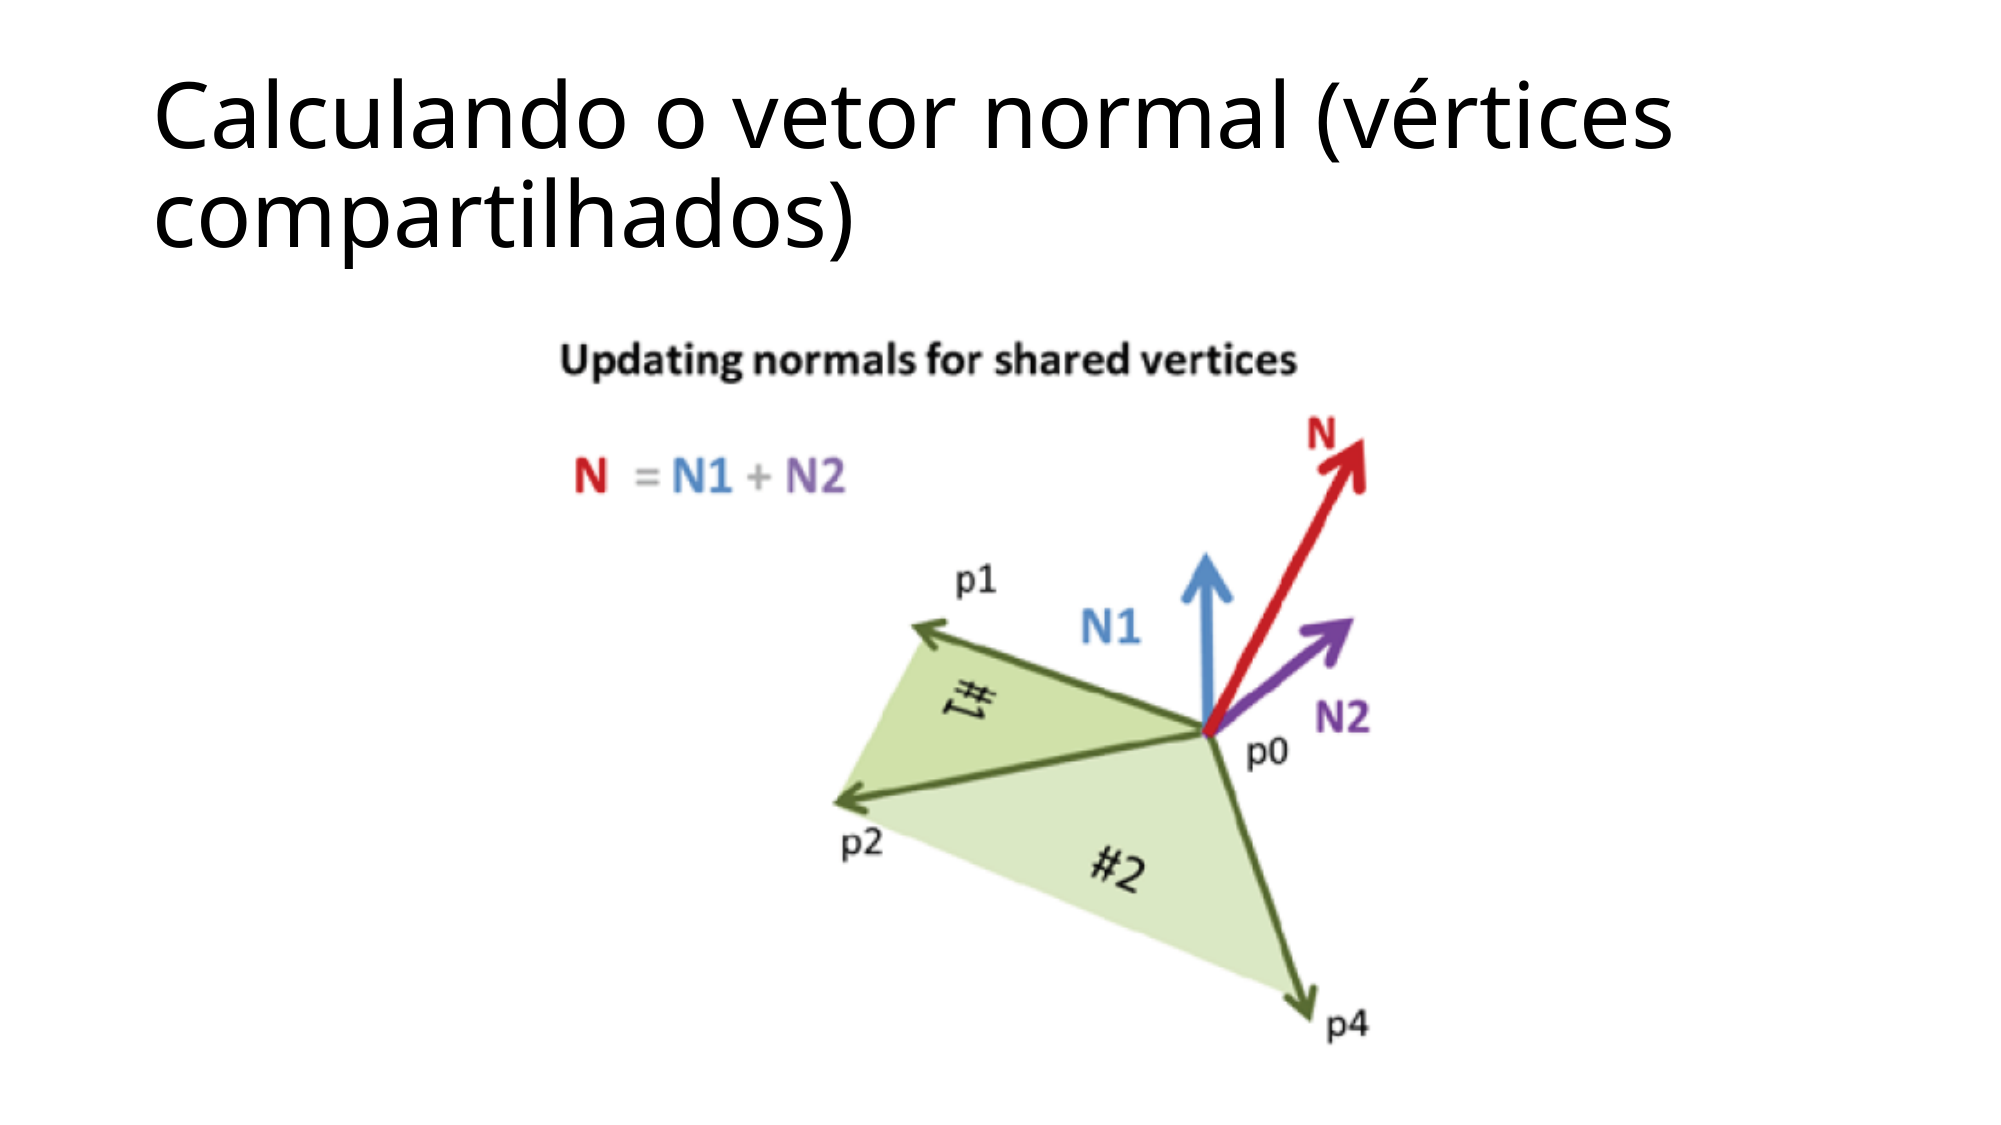

# Calculando o vetor normal (vértices compartilhados)